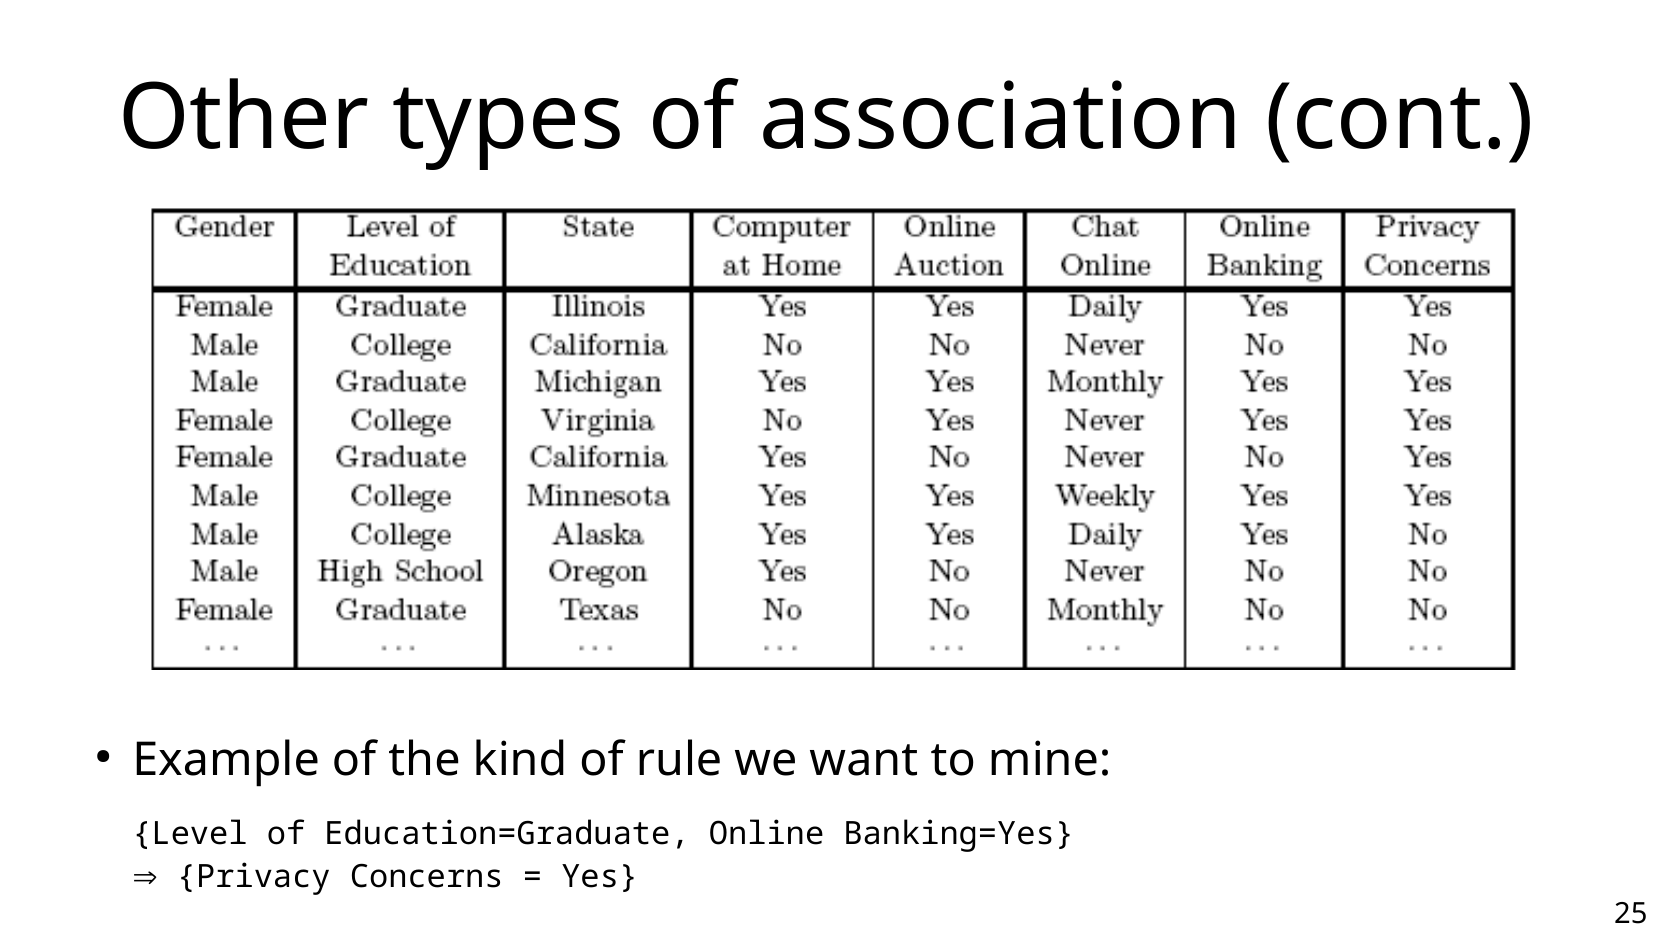

# Other types of association (cont.)
Example of the kind of rule we want to mine:
{Level of Education=Graduate, Online Banking=Yes}
⇒ {Privacy Concerns = Yes}
25